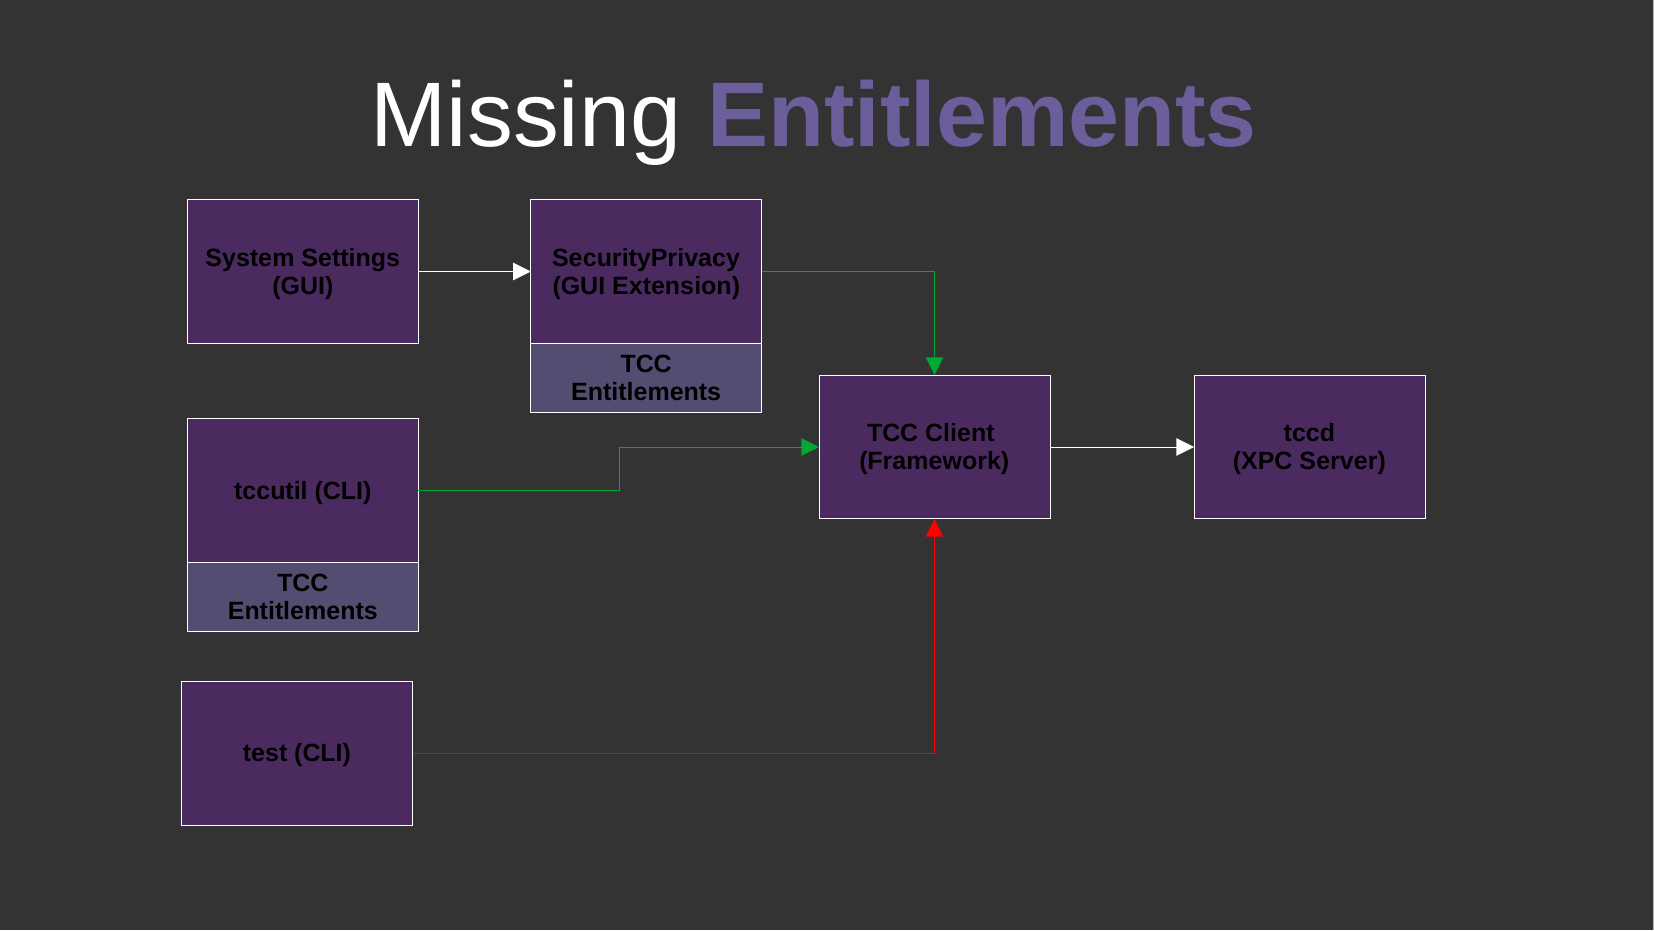

# Missing Entitlements
System Settings (GUI)
SecurityPrivacy (GUI Extension)
TCC Entitlements
TCC Client
(Framework)
tccd
(XPC Server)
tccutil (CLI)
TCC Entitlements
test (CLI)